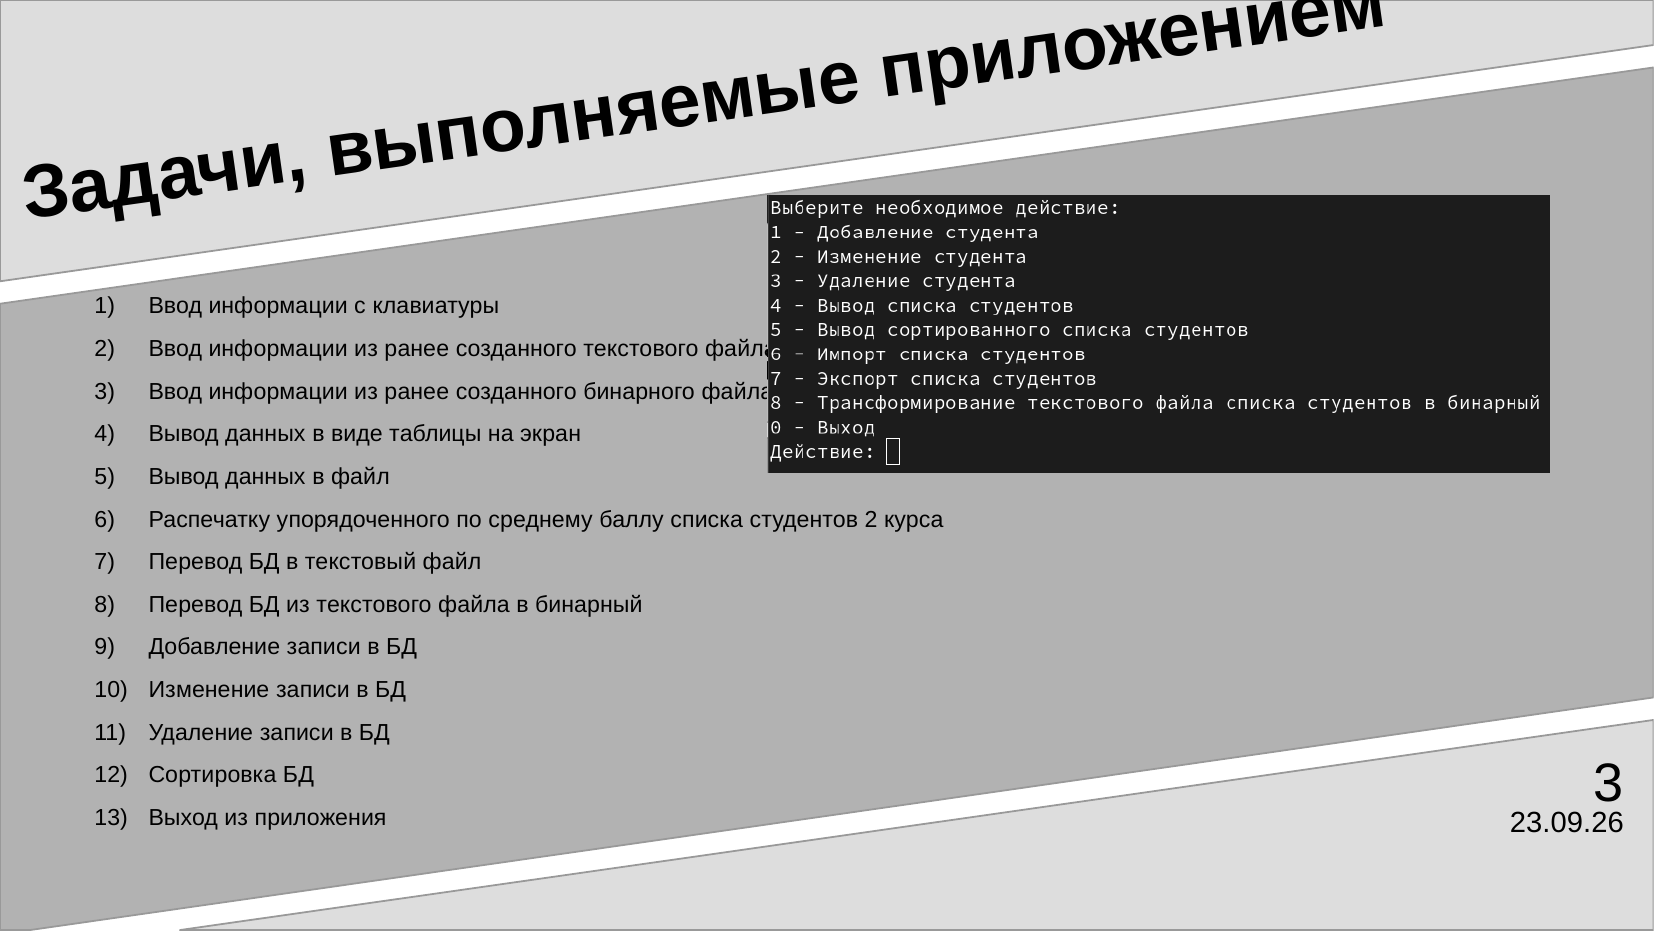

# Задачи, выполняемые приложением
Ввод информации с клавиатуры
Ввод информации из ранее созданного текстового файла
Ввод информации из ранее созданного бинарного файла
Вывод данных в виде таблицы на экран
Вывод данных в файл
Распечатку упорядоченного по среднему баллу списка студентов 2 курса
Перевод БД в текстовый файл
Перевод БД из текстового файла в бинарный
Добавление записи в БД
Изменение записи в БД
Удаление записи в БД
Сортировка БД
Выход из приложения
3